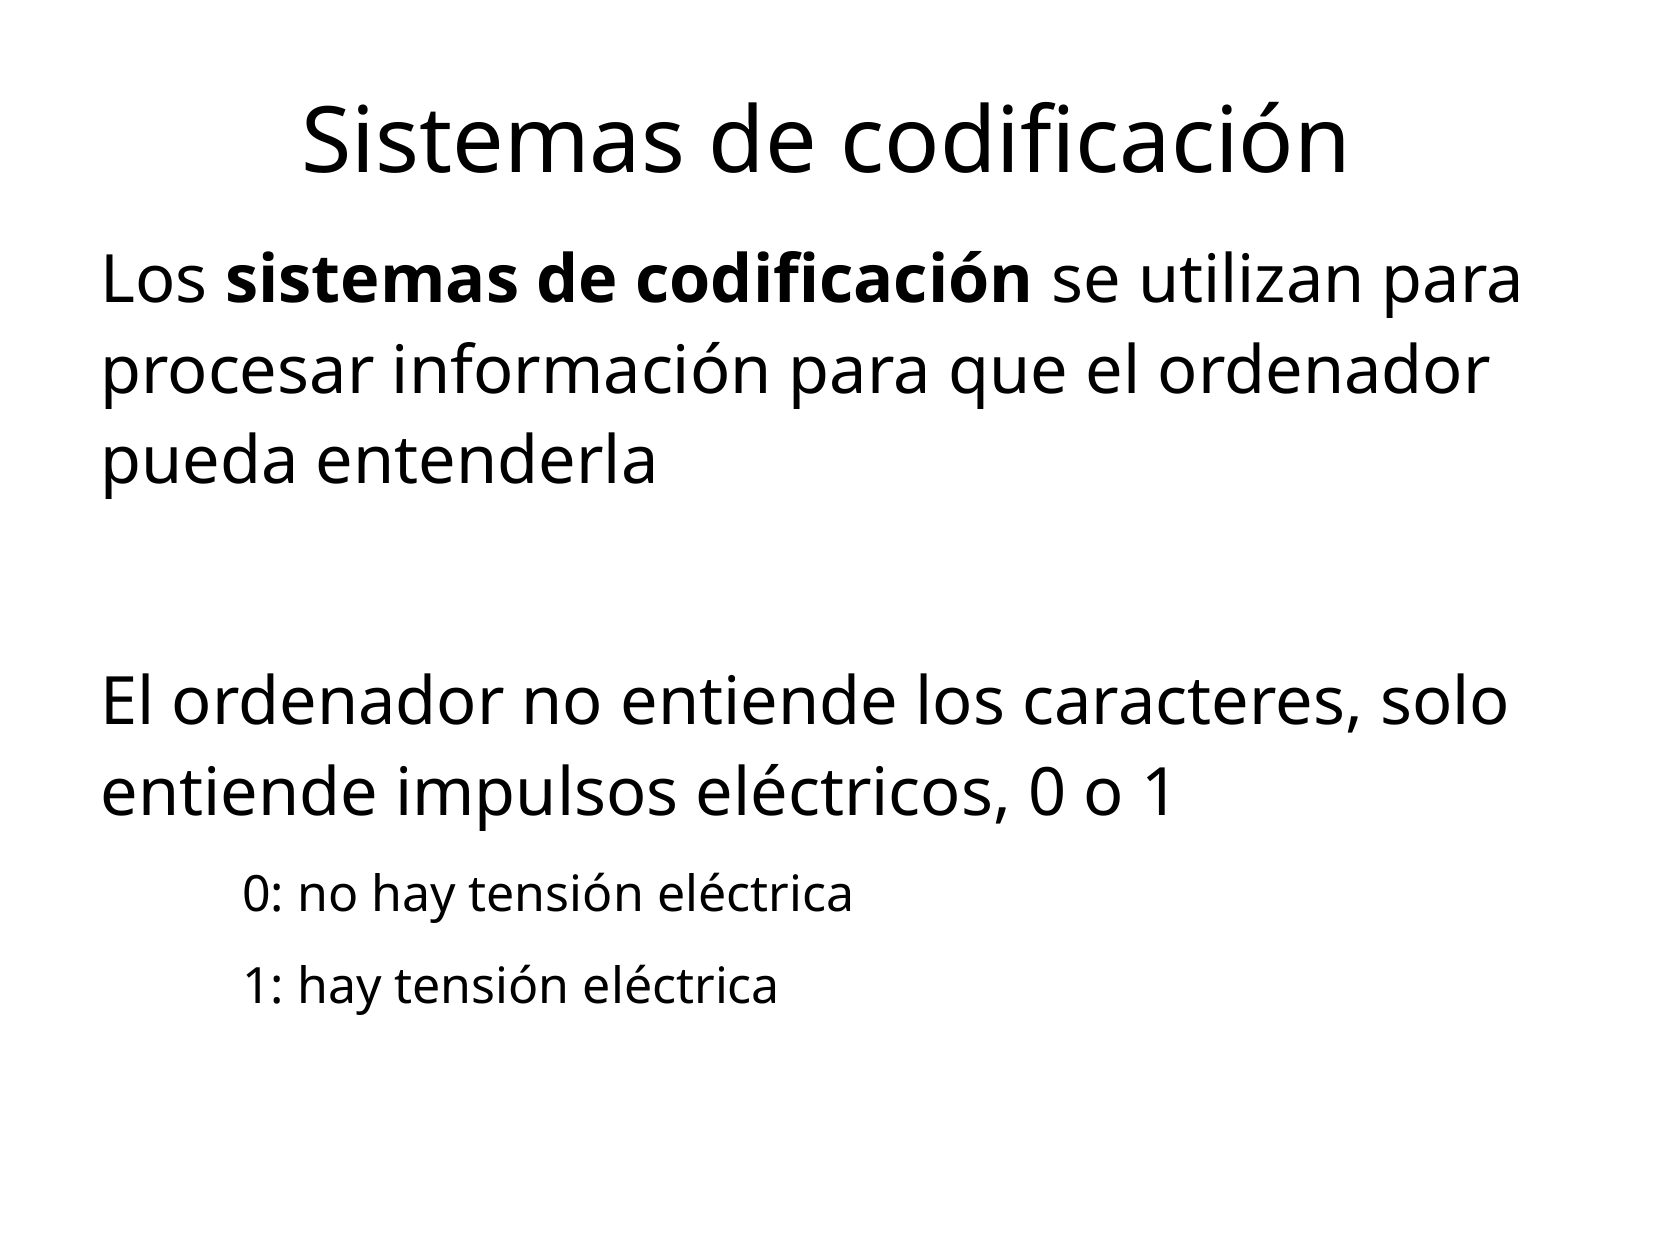

Sistemas de codificación
# Los sistemas de codificación se utilizan para procesar información para que el ordenador pueda entenderla
El ordenador no entiende los caracteres, solo entiende impulsos eléctricos, 0 o 1
0: no hay tensión eléctrica
1: hay tensión eléctrica